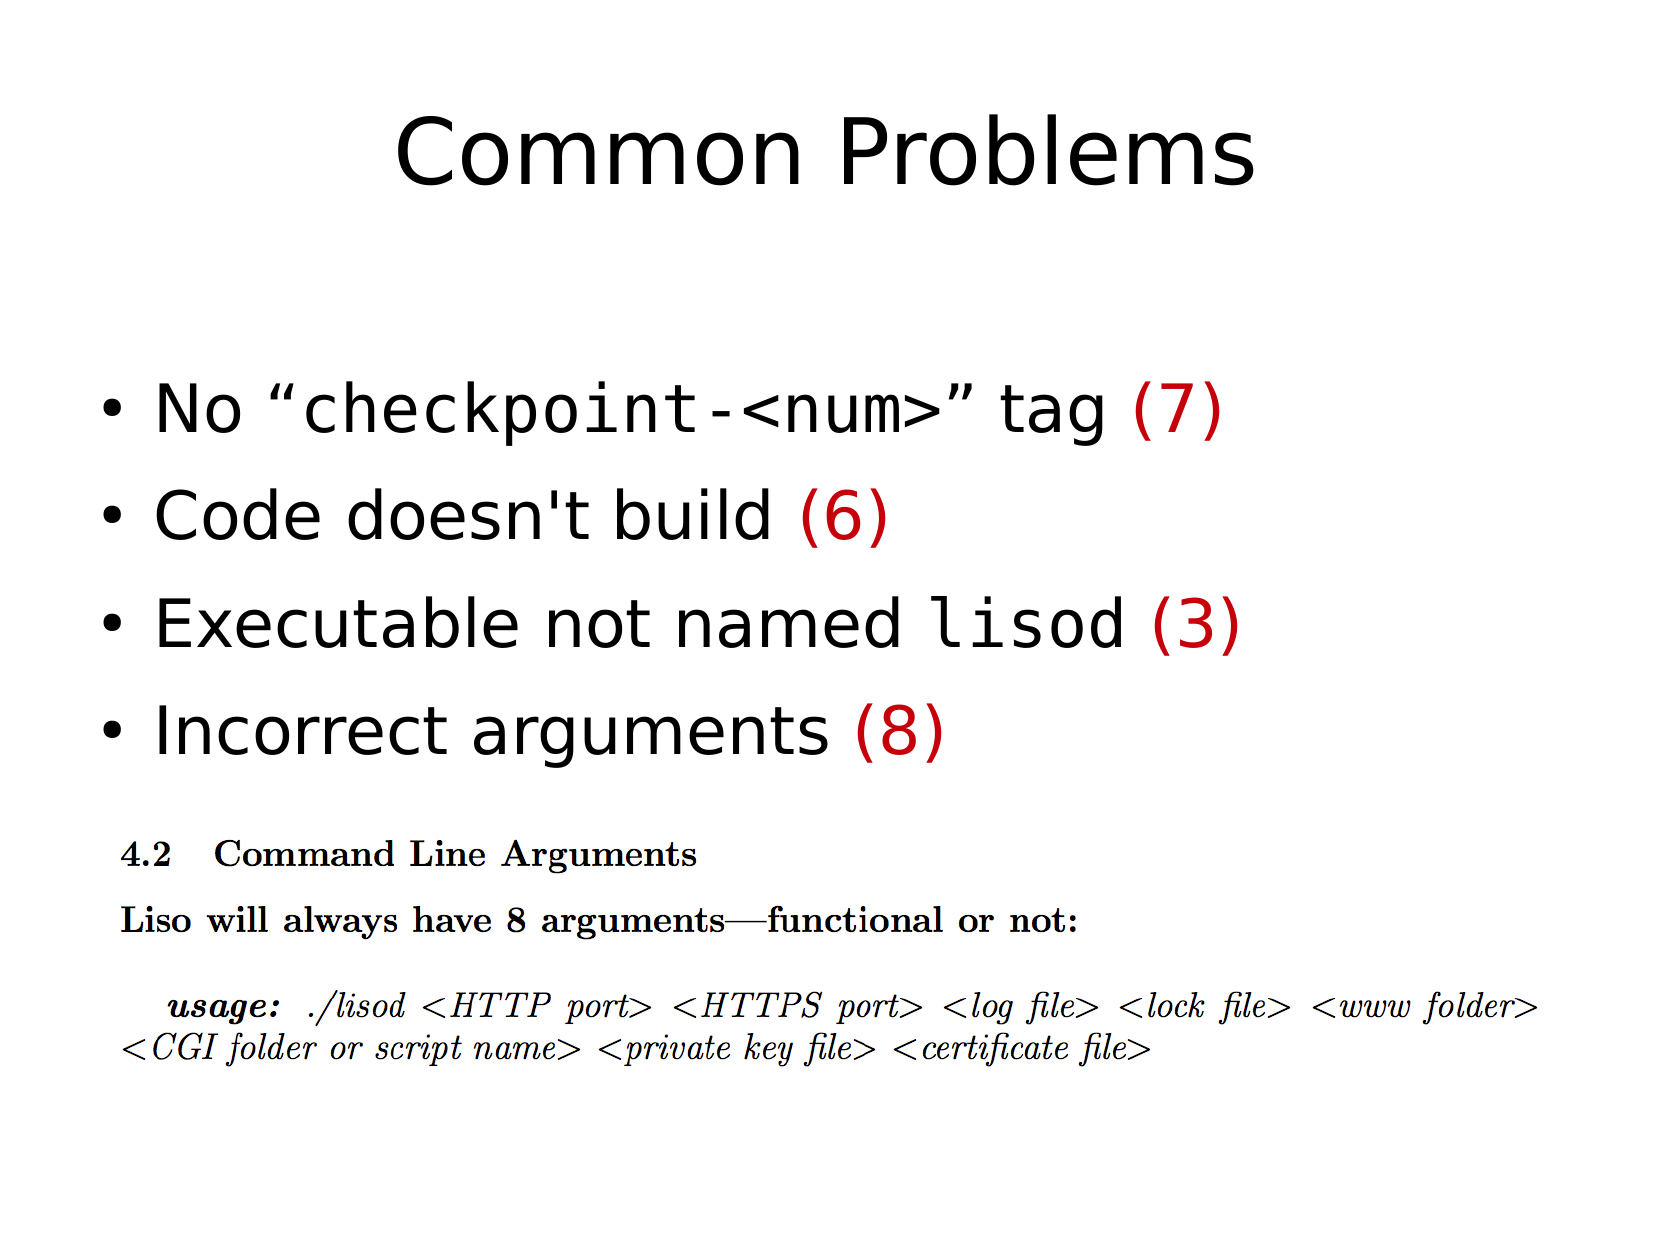

# Common Problems
No “checkpoint-<num>” tag (7)
Code doesn't build (6)
Executable not named lisod (3)
Incorrect arguments (8)